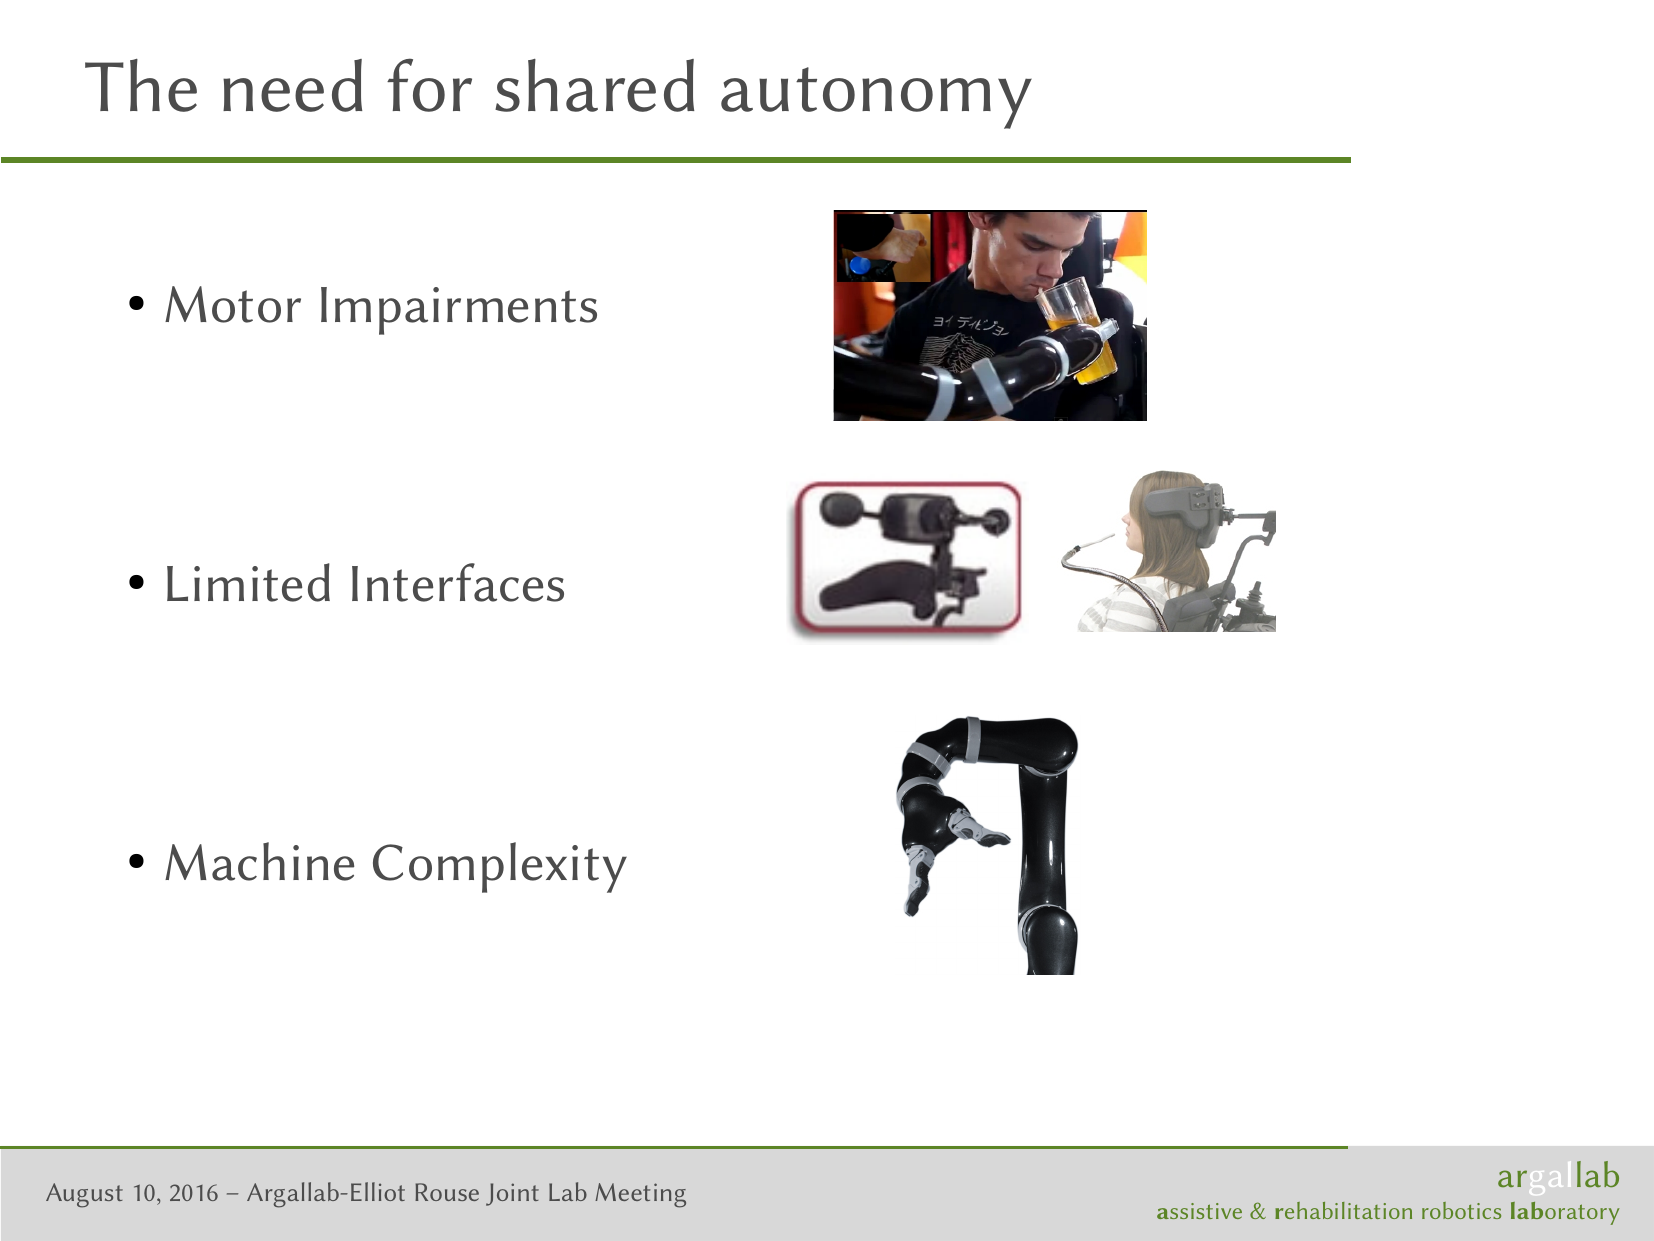

The need for shared autonomy
Motor Impairments
Limited Interfaces
Machine Complexity